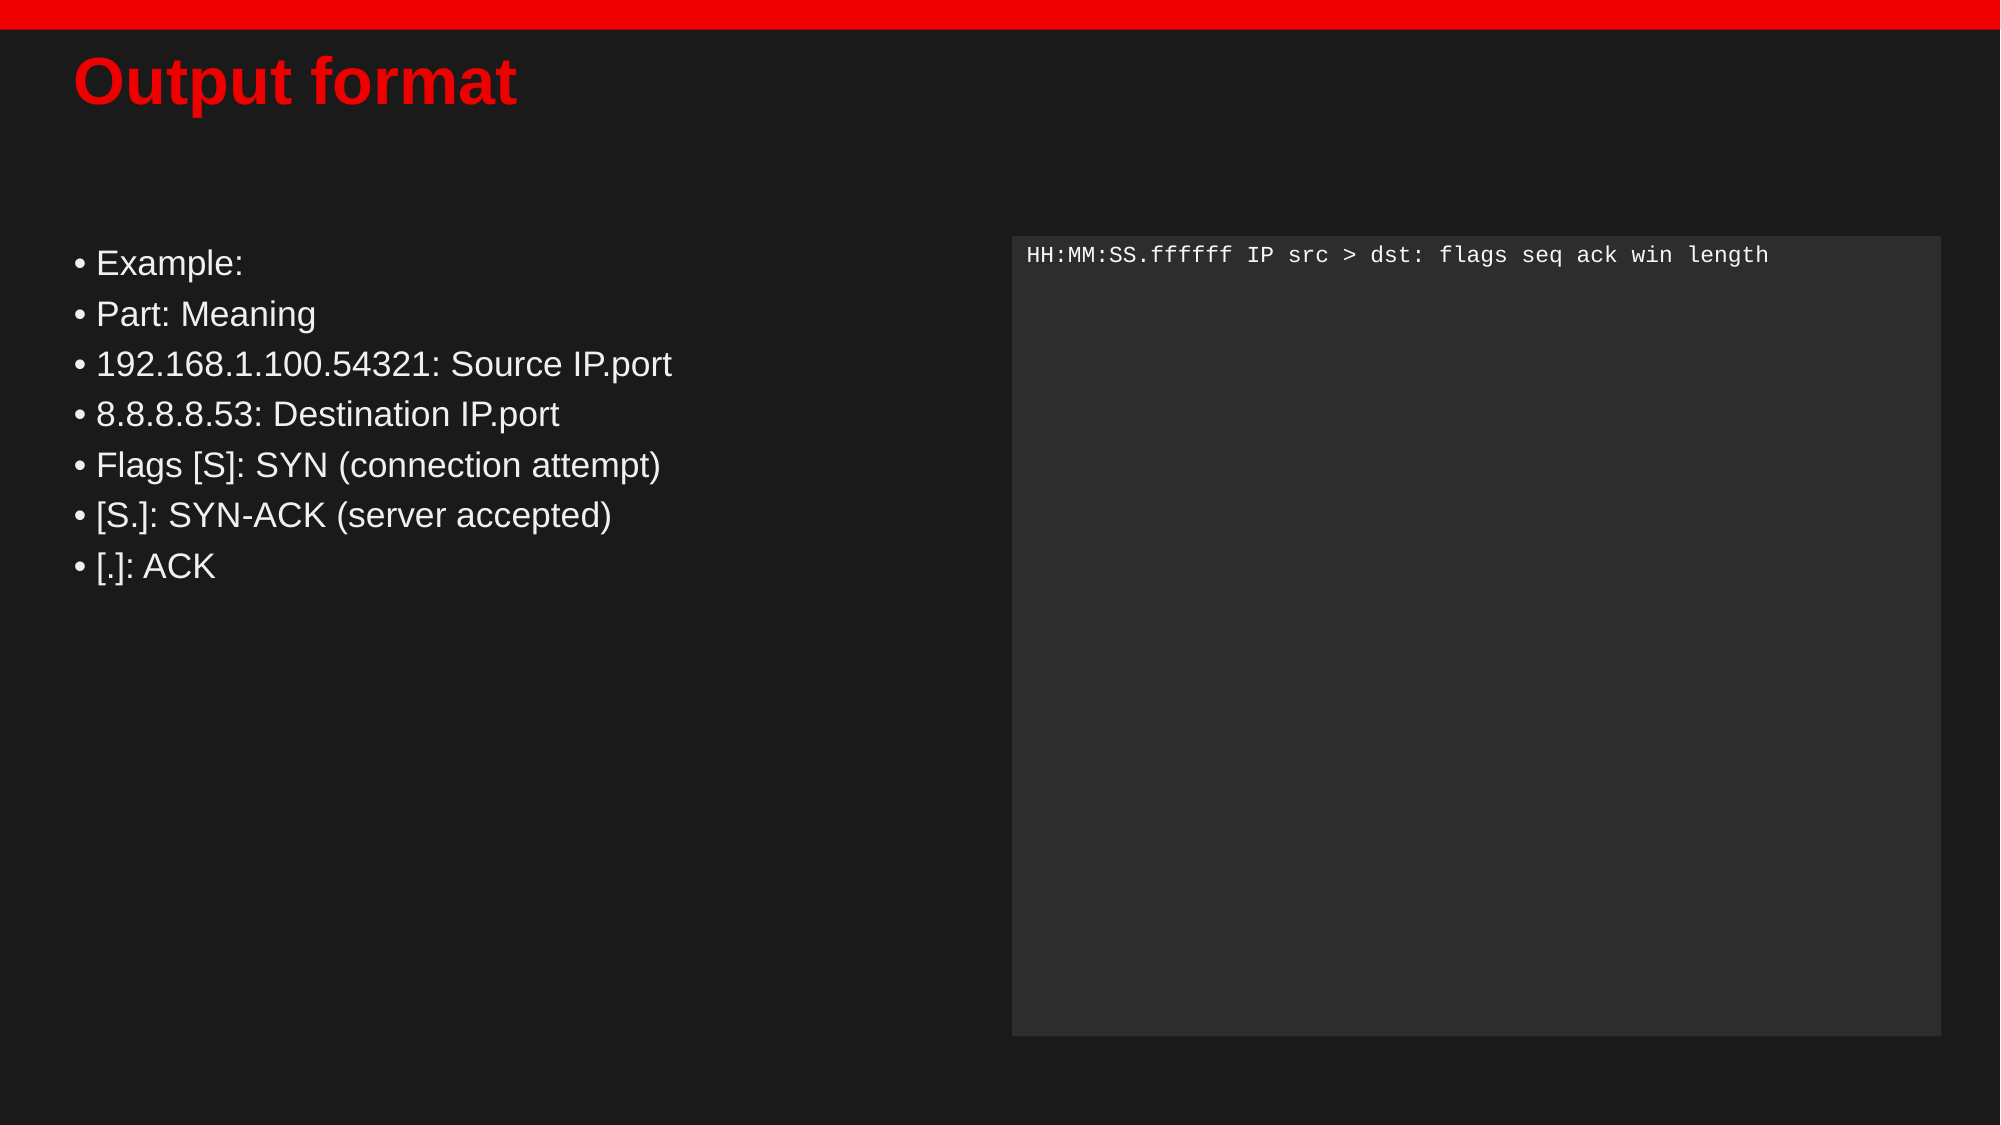

Output format
• Example:
• Part: Meaning
• 192.168.1.100.54321: Source IP.port
• 8.8.8.8.53: Destination IP.port
• Flags [S]: SYN (connection attempt)
• [S.]: SYN-ACK (server accepted)
• [.]: ACK
HH:MM:SS.ffffff IP src > dst: flags seq ack win length